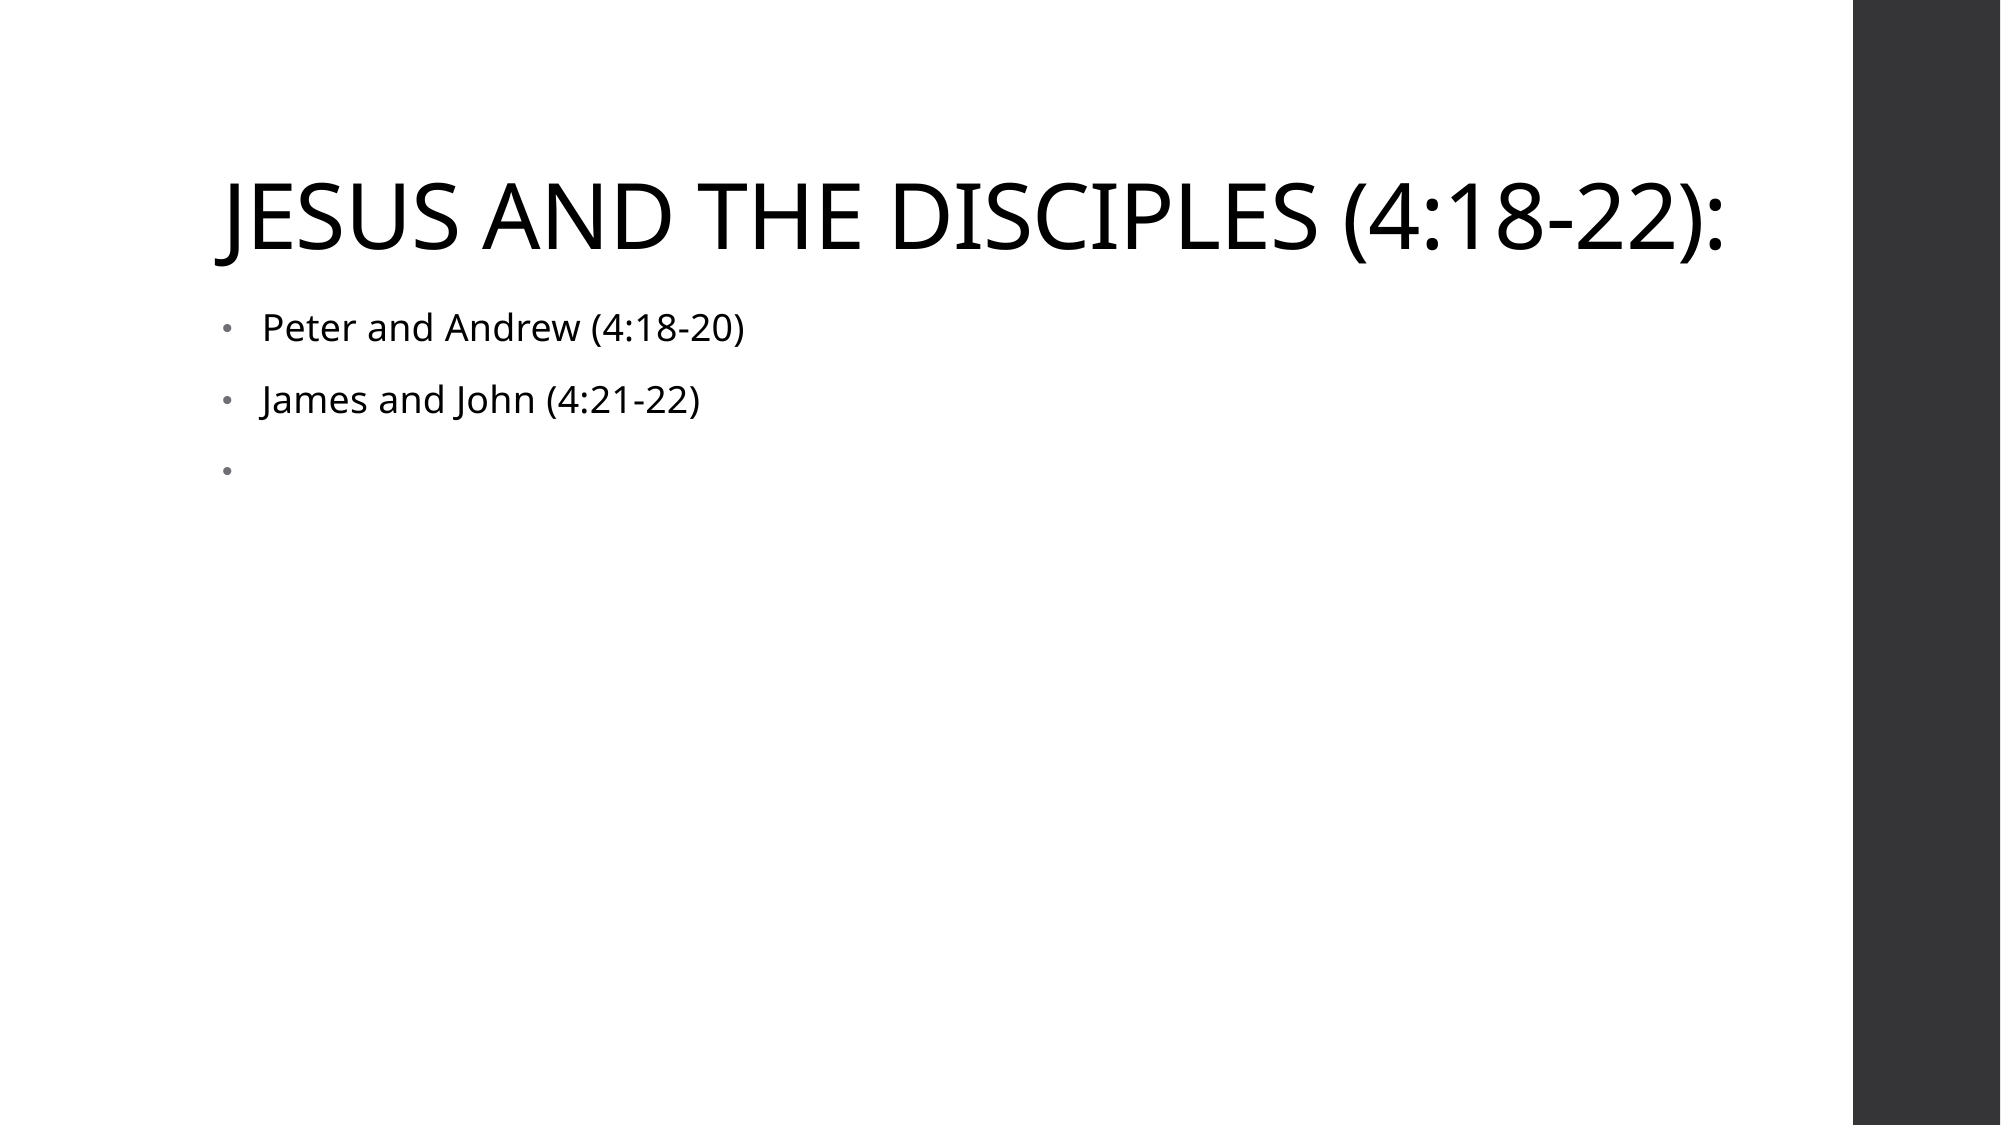

# JESUS AND THE DISCIPLES (4:18-22):
 Peter and Andrew (4:18-20)
 James and John (4:21-22)